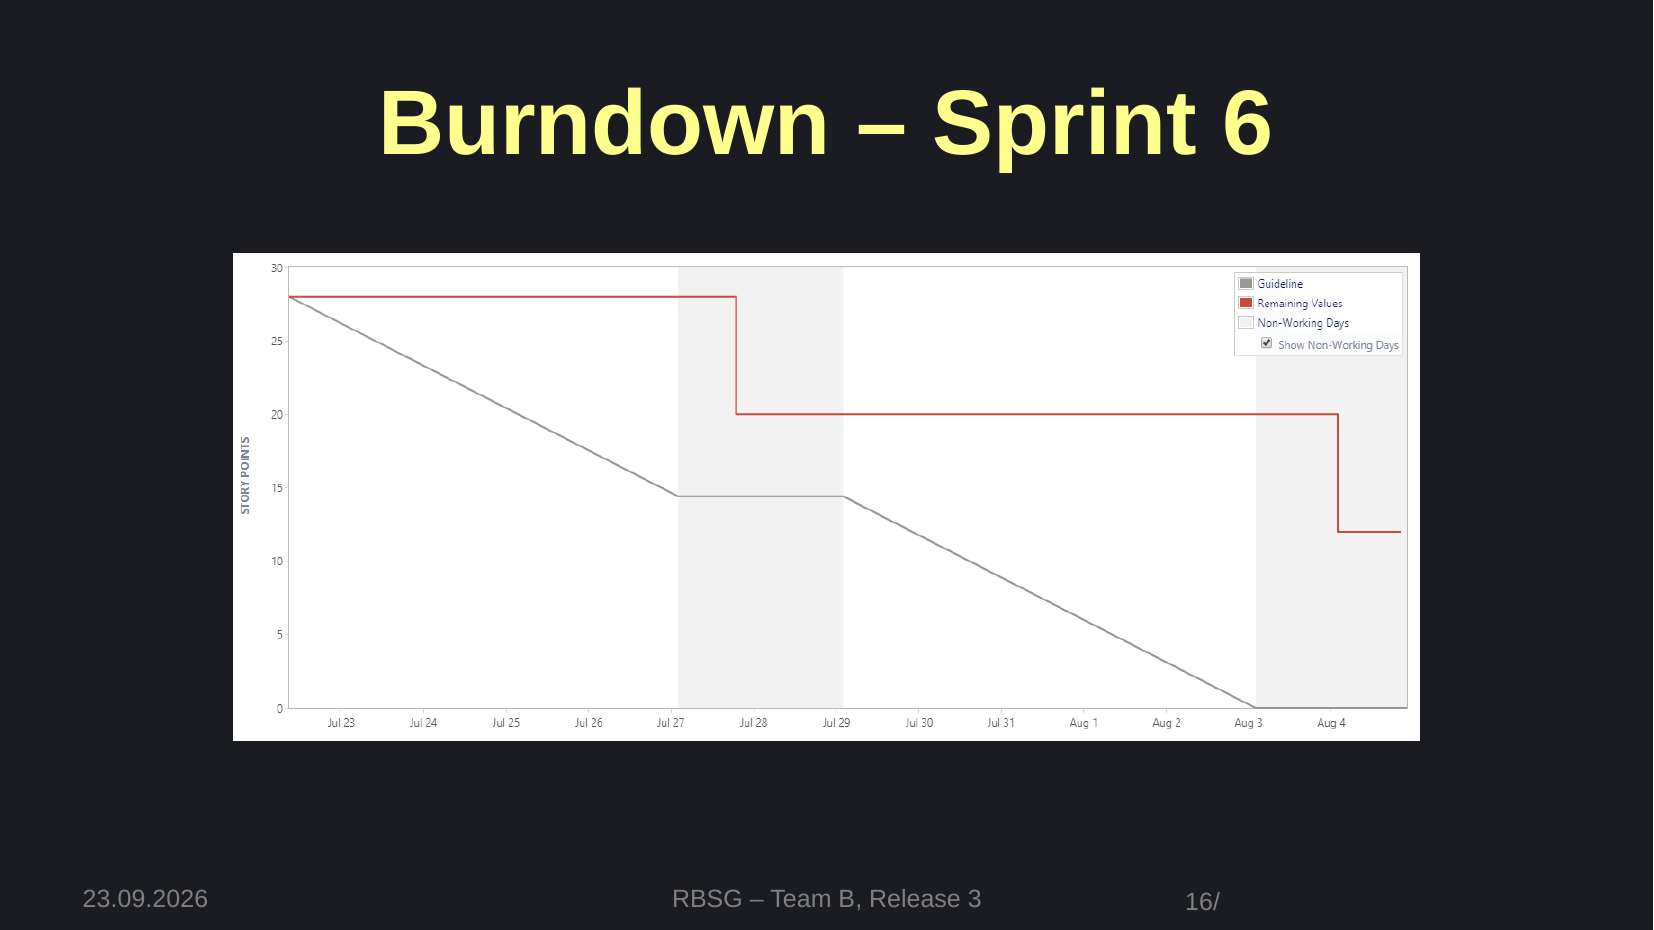

# Burndown – Sprint 6
RBSG – Team B, Release 3